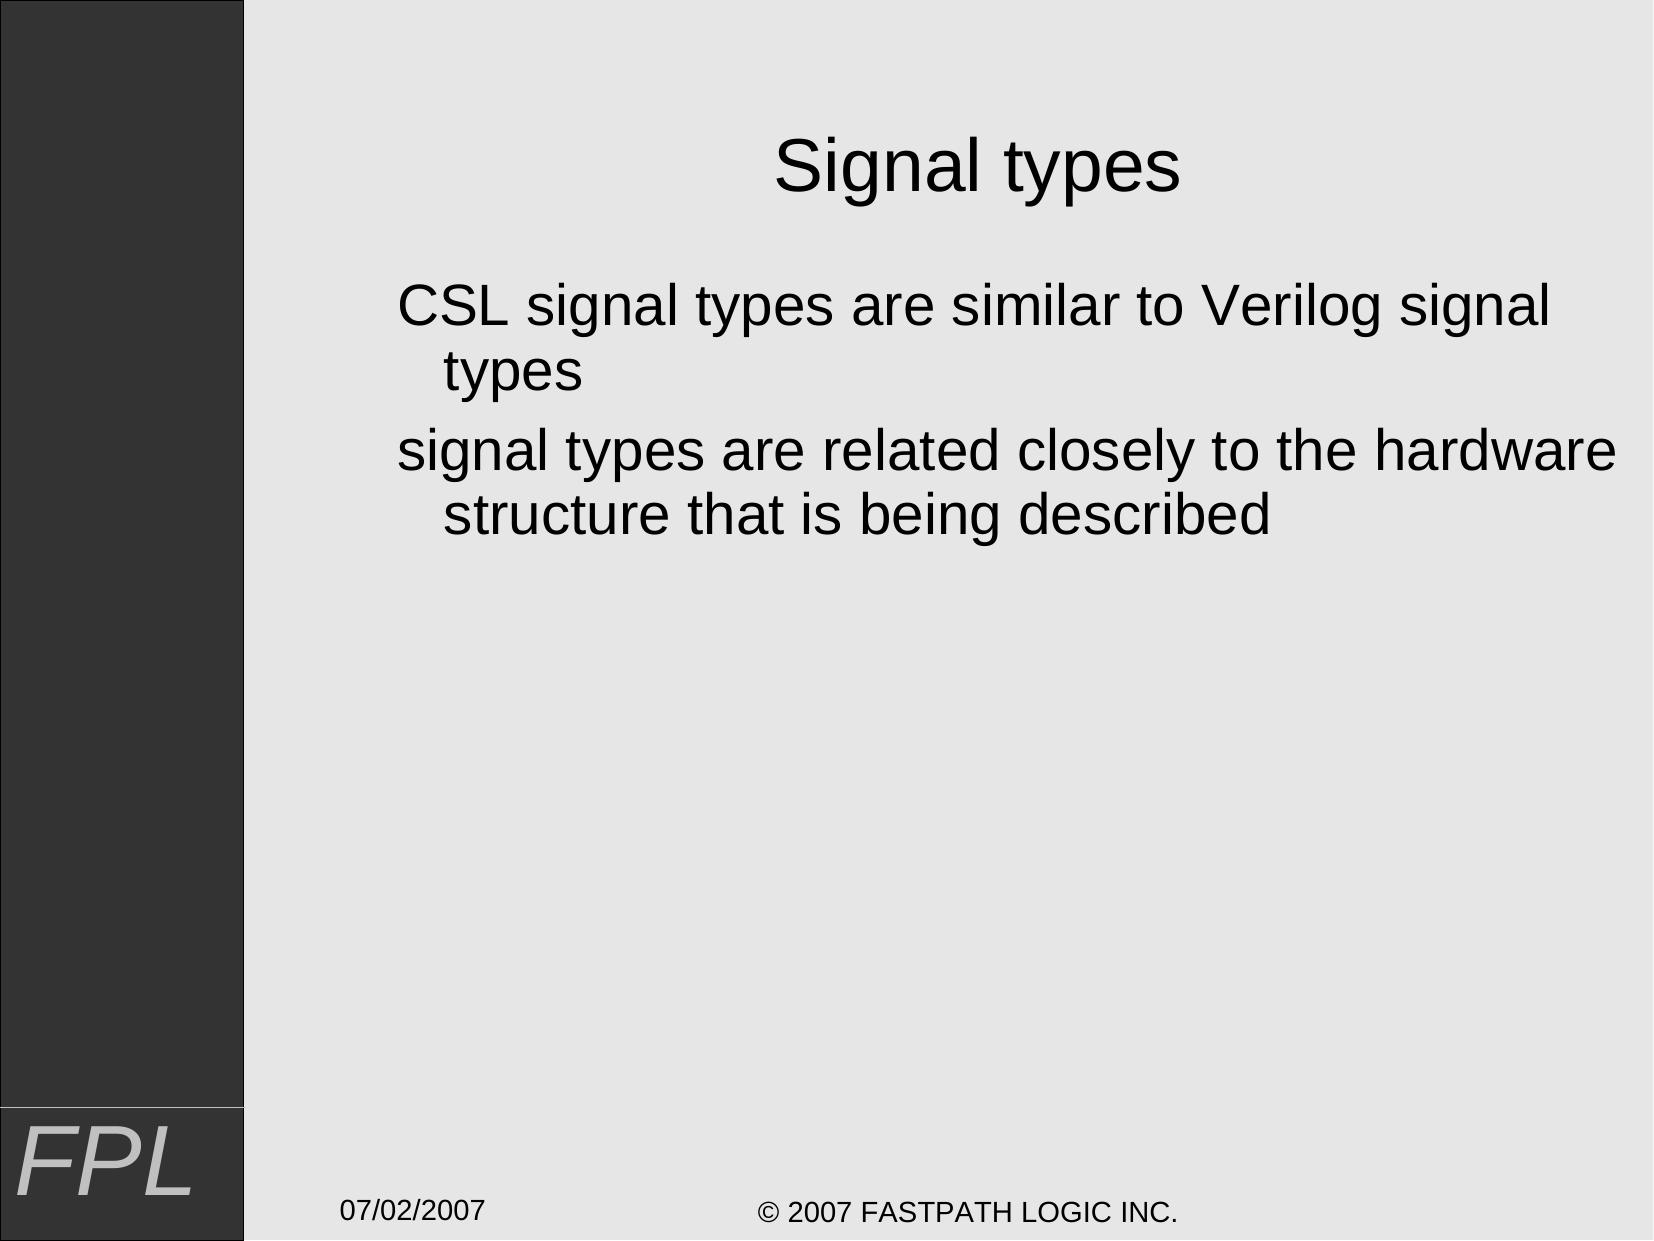

# Signal types
CSL signal types are similar to Verilog signal types
signal types are related closely to the hardware structure that is being described
07/02/2007
© 2007 FASTPATH LOGIC INC.